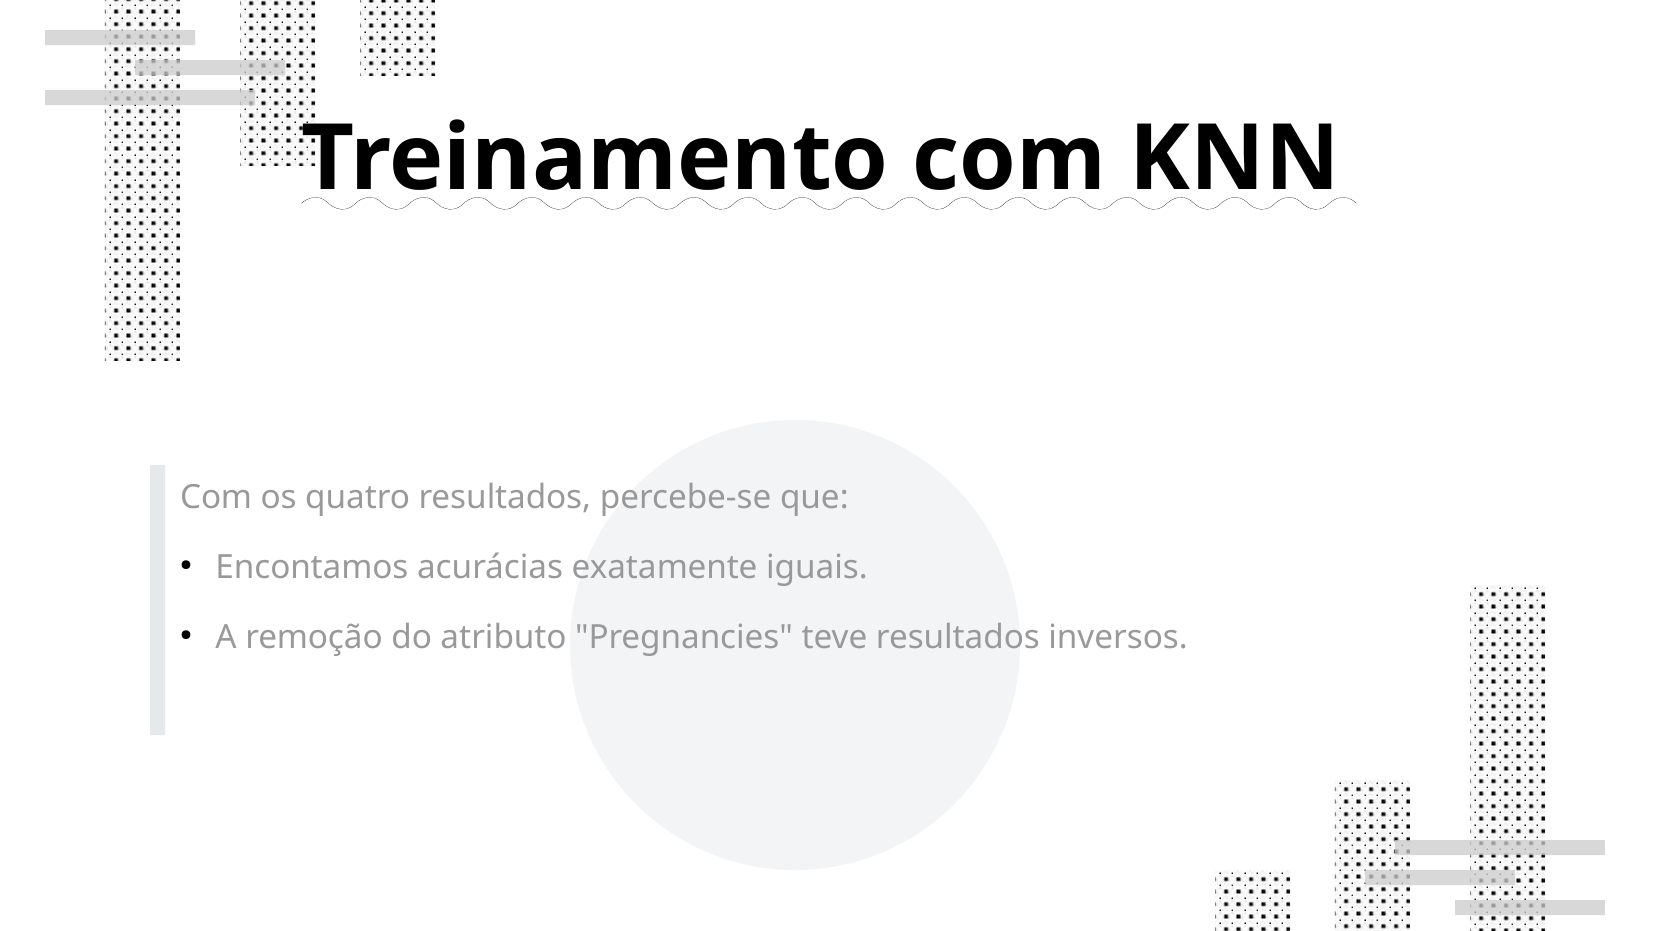

# Treinamento com KNN
Com os quatro resultados, percebe-se que:
Encontamos acurácias exatamente iguais.
A remoção do atributo "Pregnancies" teve resultados inversos.